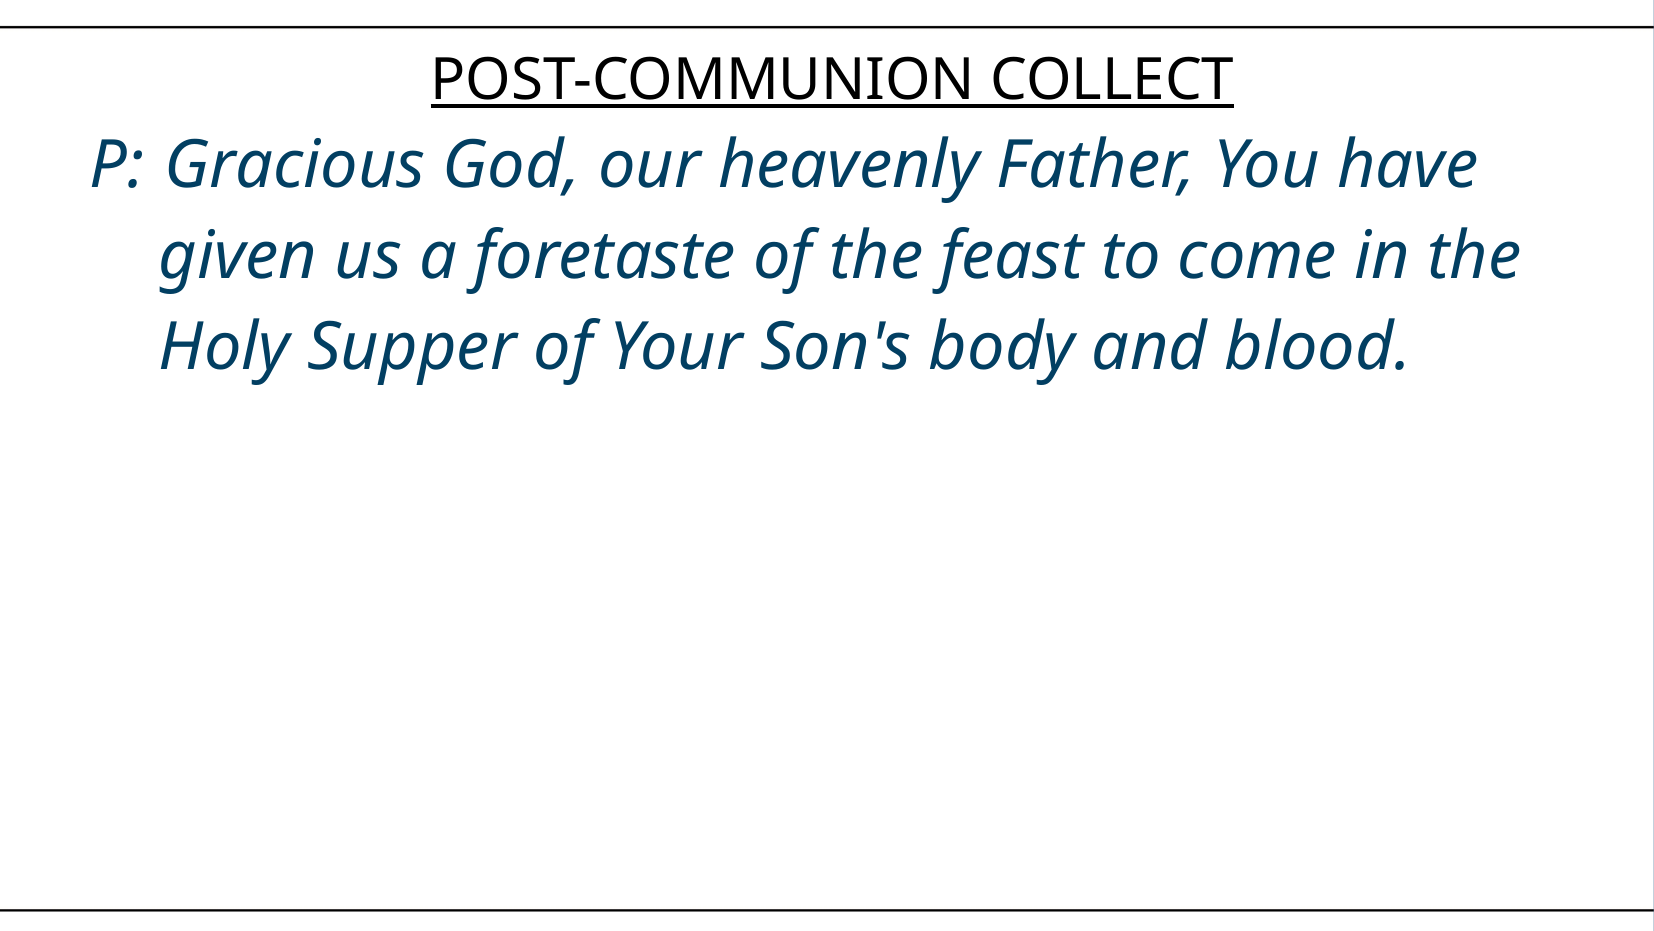

Post-Communion Collect
P:	Gracious God, our heavenly Father, You have
 given us a foretaste of the feast to come in the
 Holy Supper of Your Son's body and blood.